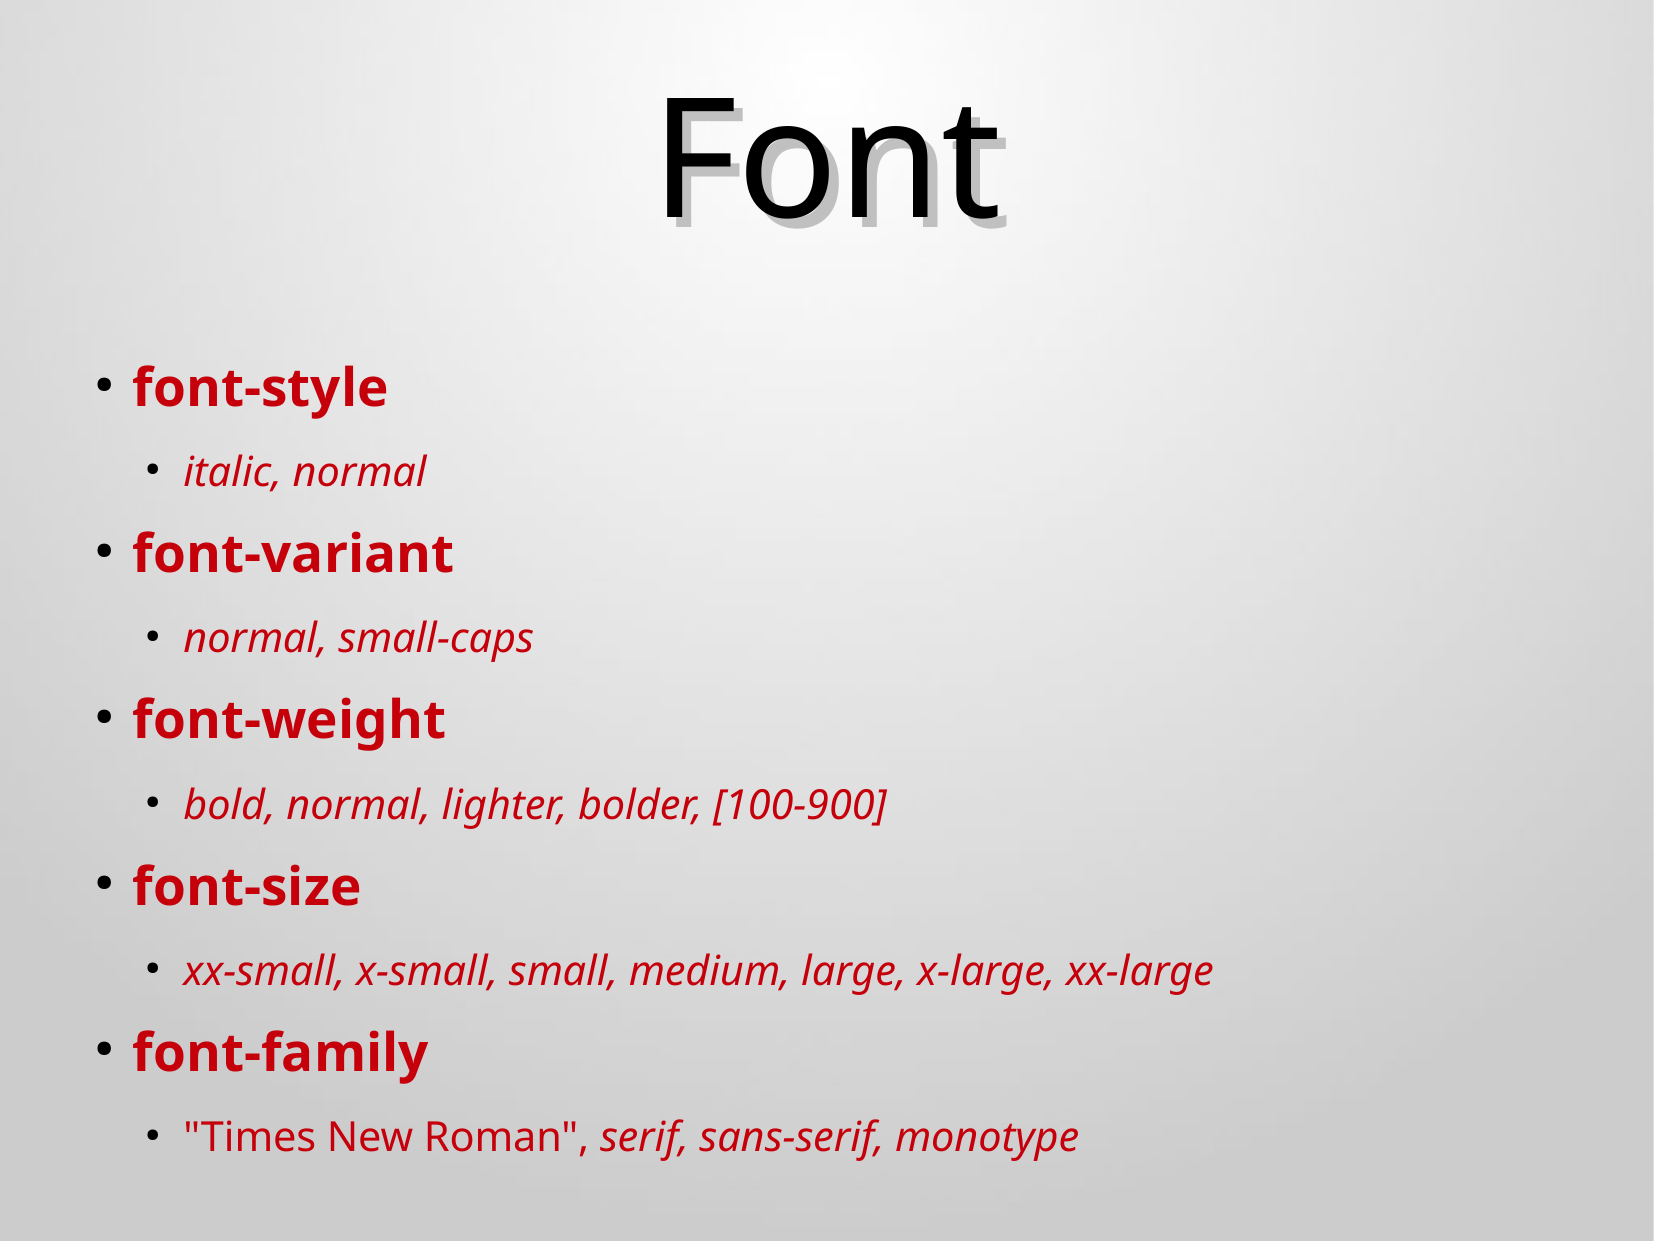

# Font
font-style
italic, normal
font-variant
normal, small-caps
font-weight
bold, normal, lighter, bolder, [100-900]
font-size
xx-small, x-small, small, medium, large, x-large, xx-large
font-family
"Times New Roman", serif, sans-serif, monotype